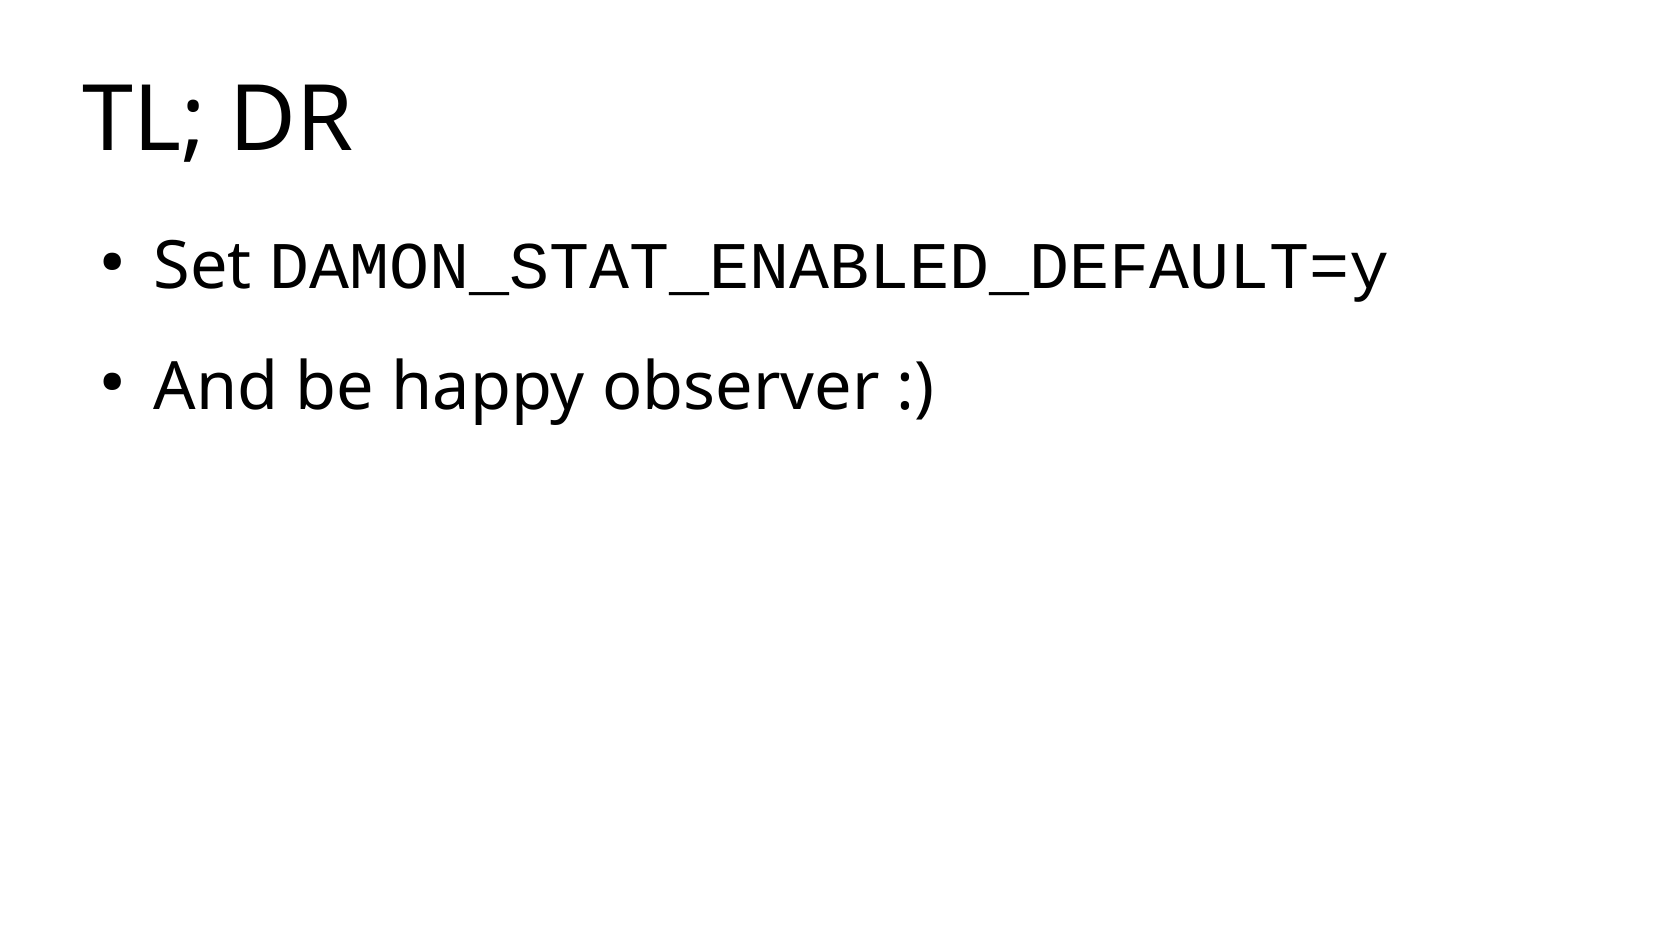

# TL; DR
Set DAMON_STAT_ENABLED_DEFAULT=y
And be happy observer :)